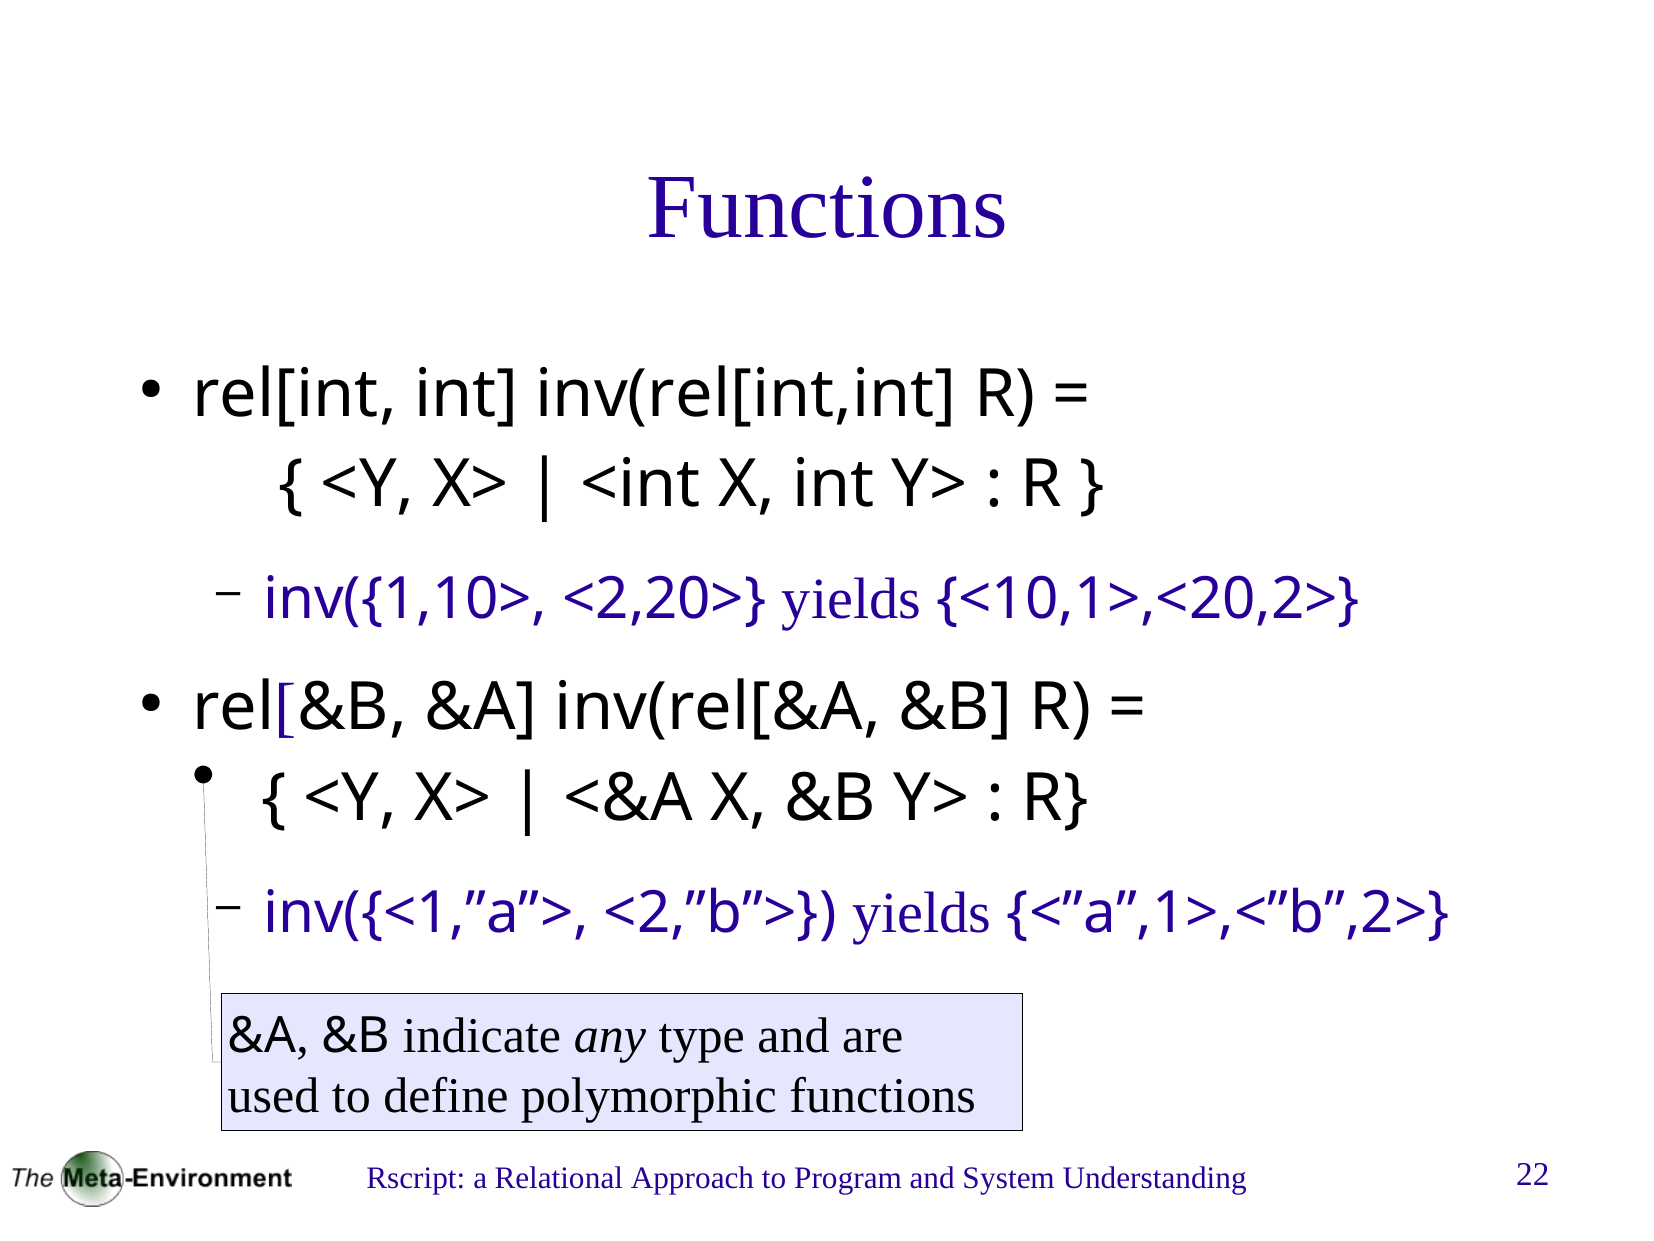

# Functions
rel[int, int] inv(rel[int,int] R) =			 { <Y, X> | <int X, int Y> : R }
inv({1,10>, <2,20>} yields {<10,1>,<20,2>}
rel[&B, &A] inv(rel[&A, &B] R) = { <Y, X> | <&A X, &B Y> : R}
inv({<1,”a”>, <2,”b”>}) yields {<”a”,1>,<”b”,2>}